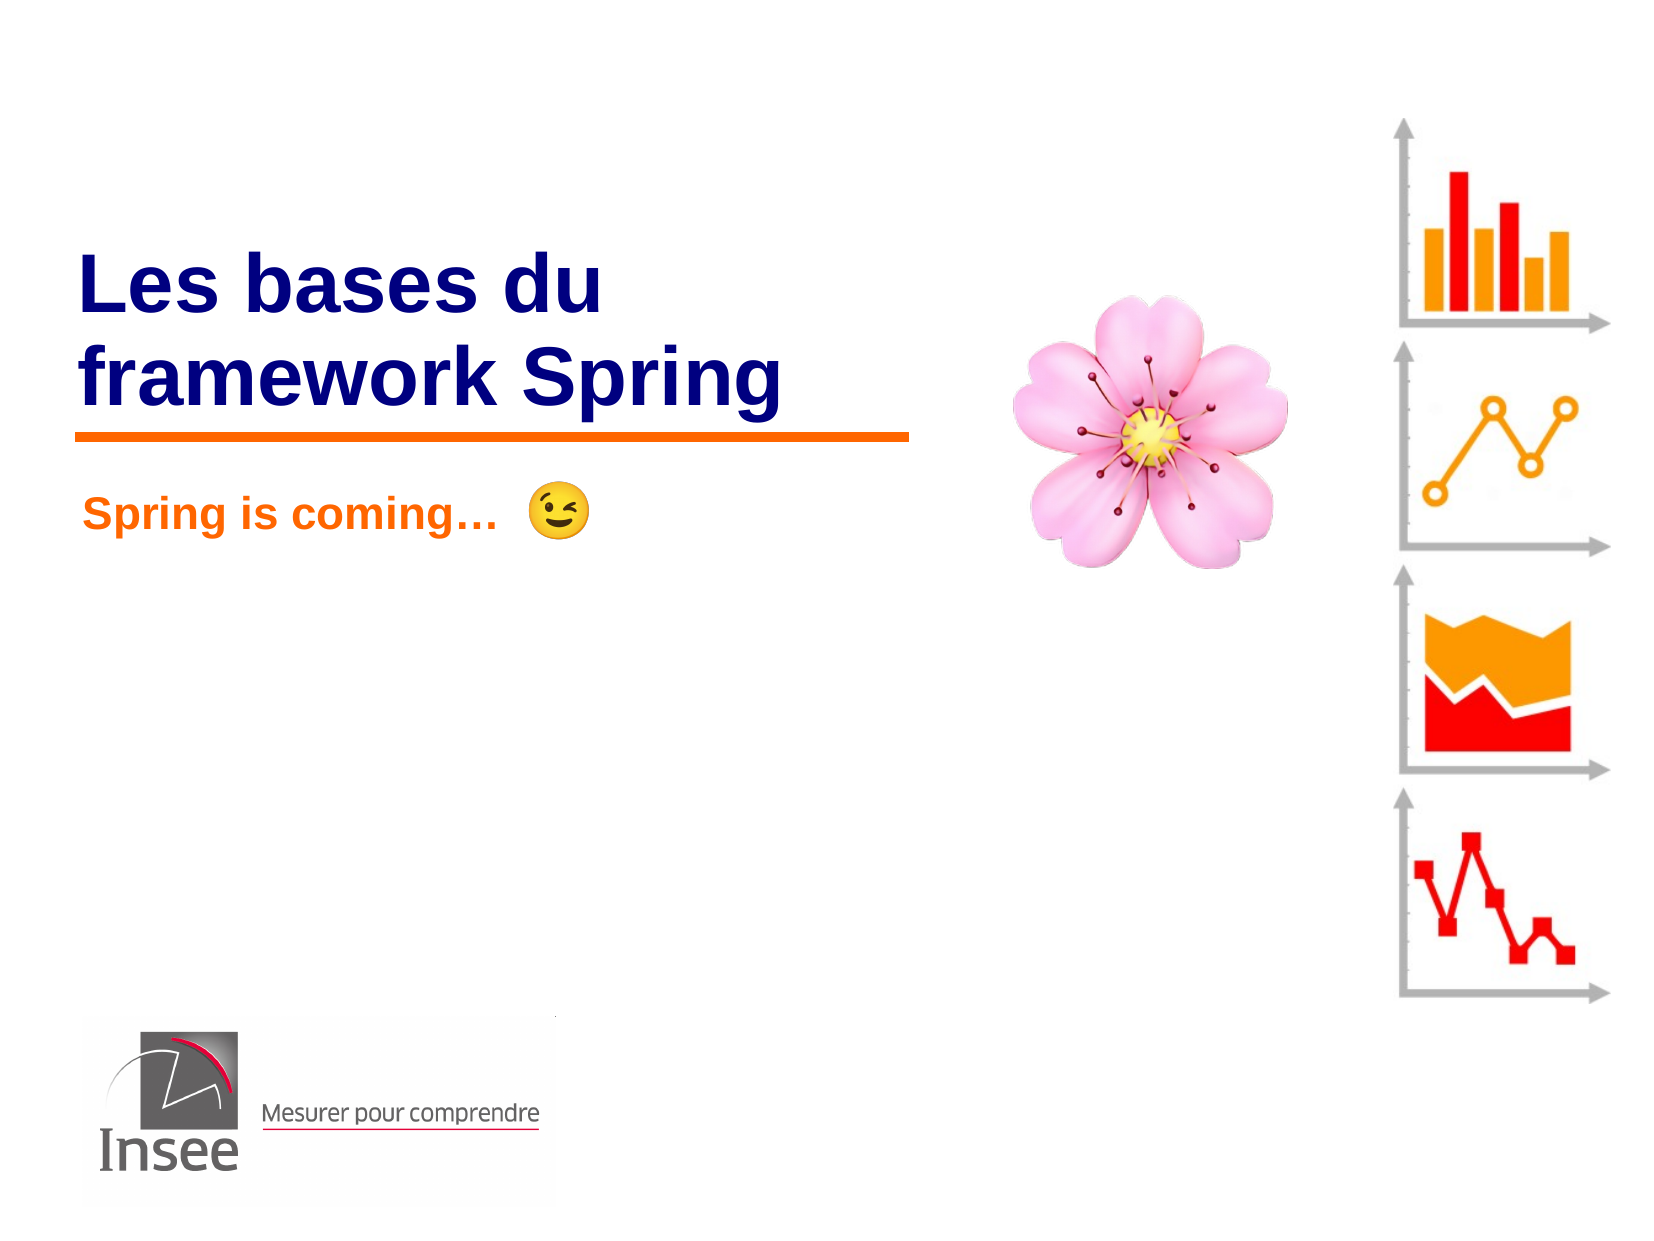

Les bases du framework Spring
# Spring is coming…